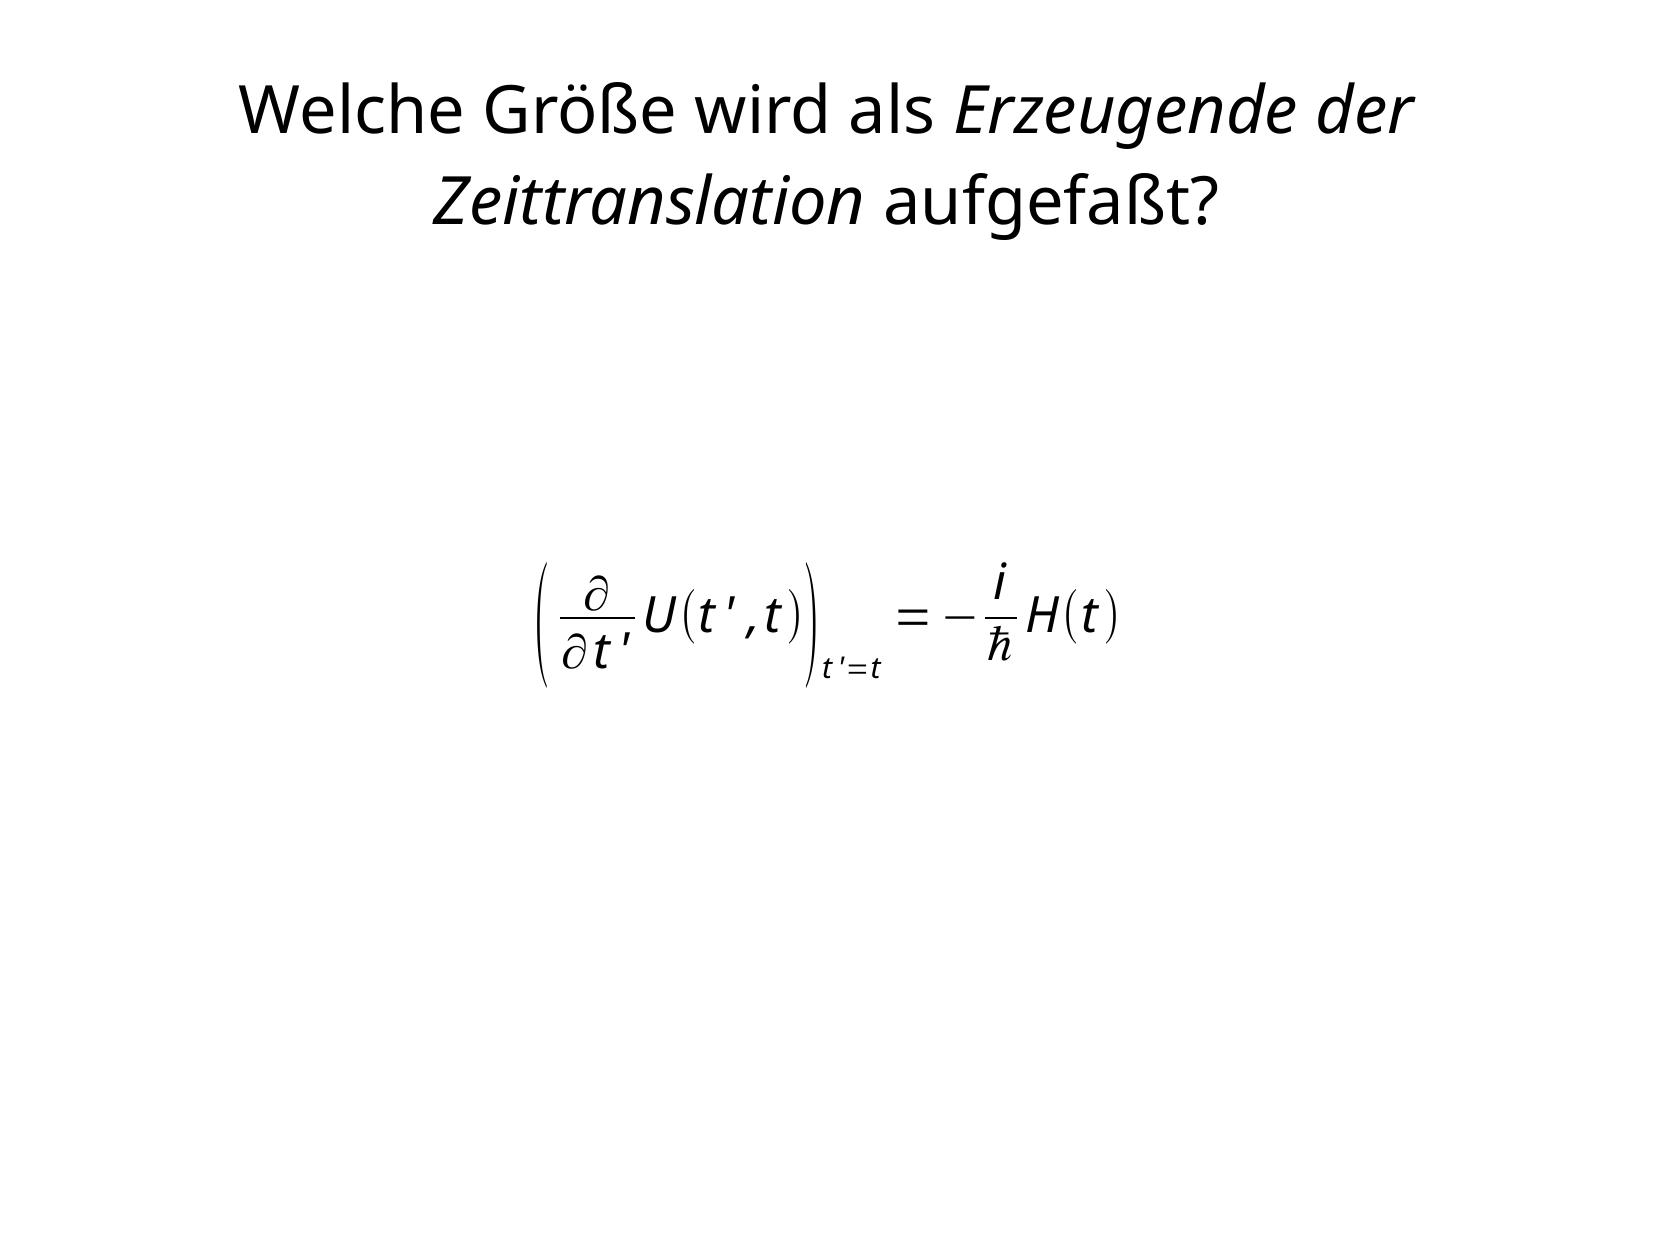

# Welche Größe wird als Erzeugende der Zeittranslation aufgefaßt?